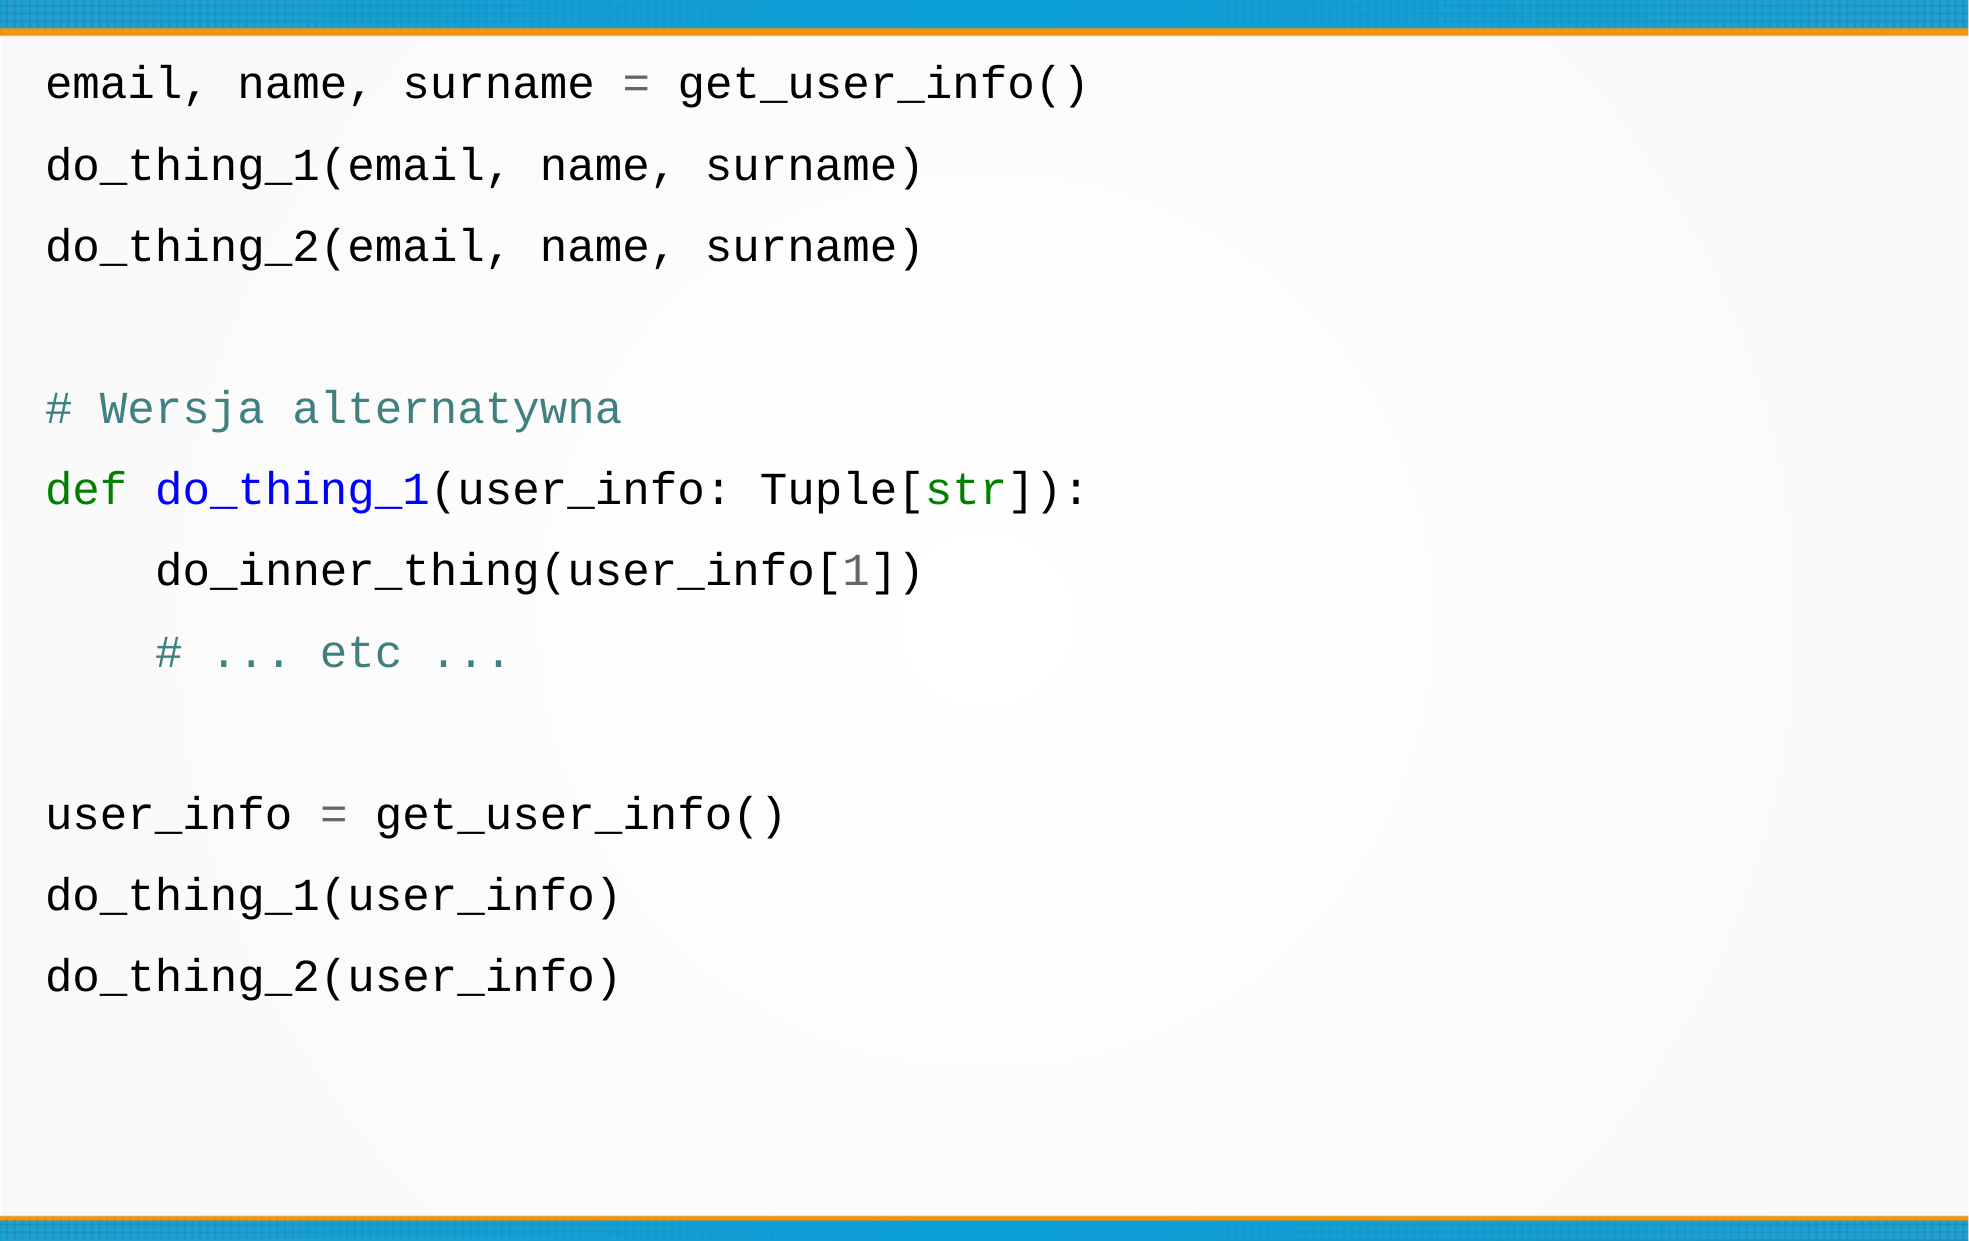

# email, name, surname = get_user_info()
do_thing_1(email, name, surname)
do_thing_2(email, name, surname)
# Wersja alternatywna
def do_thing_1(user_info: Tuple[str]):
 do_inner_thing(user_info[1])
 # ... etc ...
user_info = get_user_info()
do_thing_1(user_info)
do_thing_2(user_info)